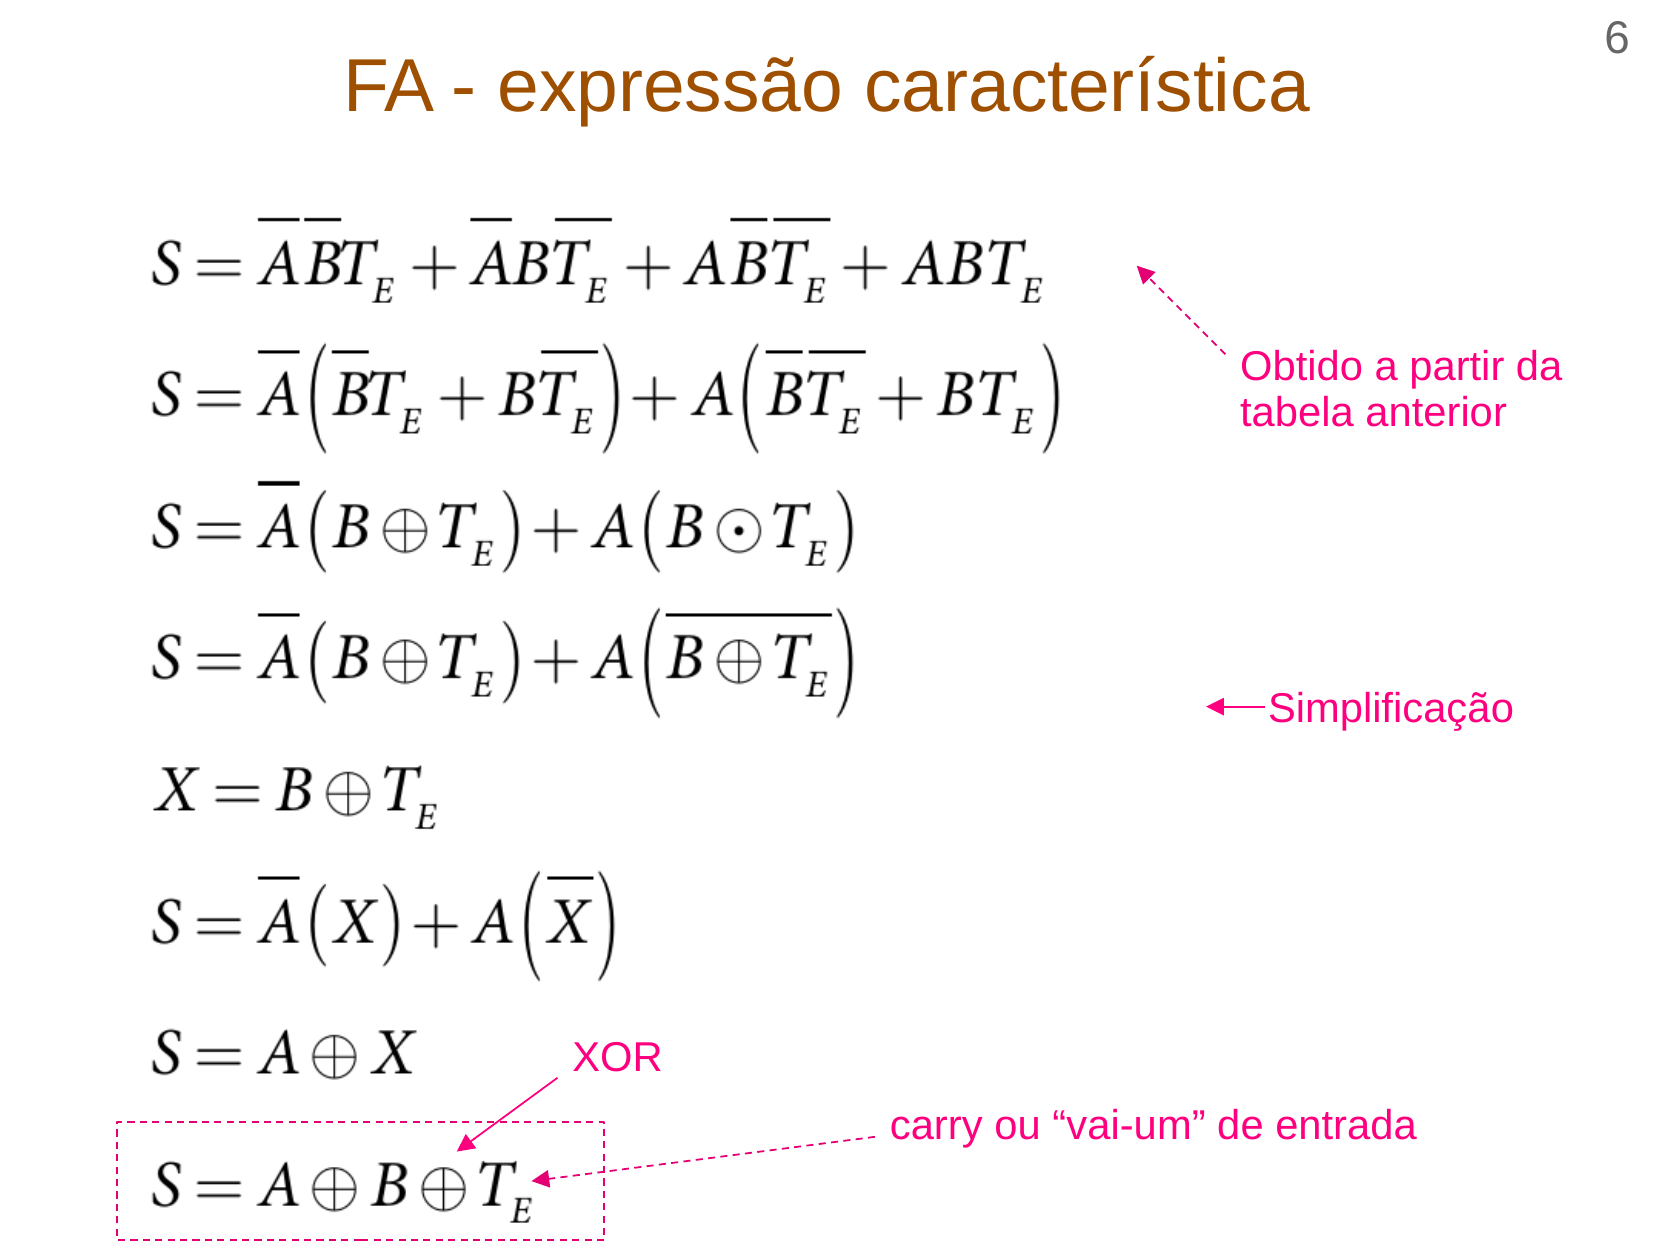

6
# FA - expressão característica
Obtido a partir da tabela anterior
Simplificação
XOR
carry ou “vai-um” de entrada